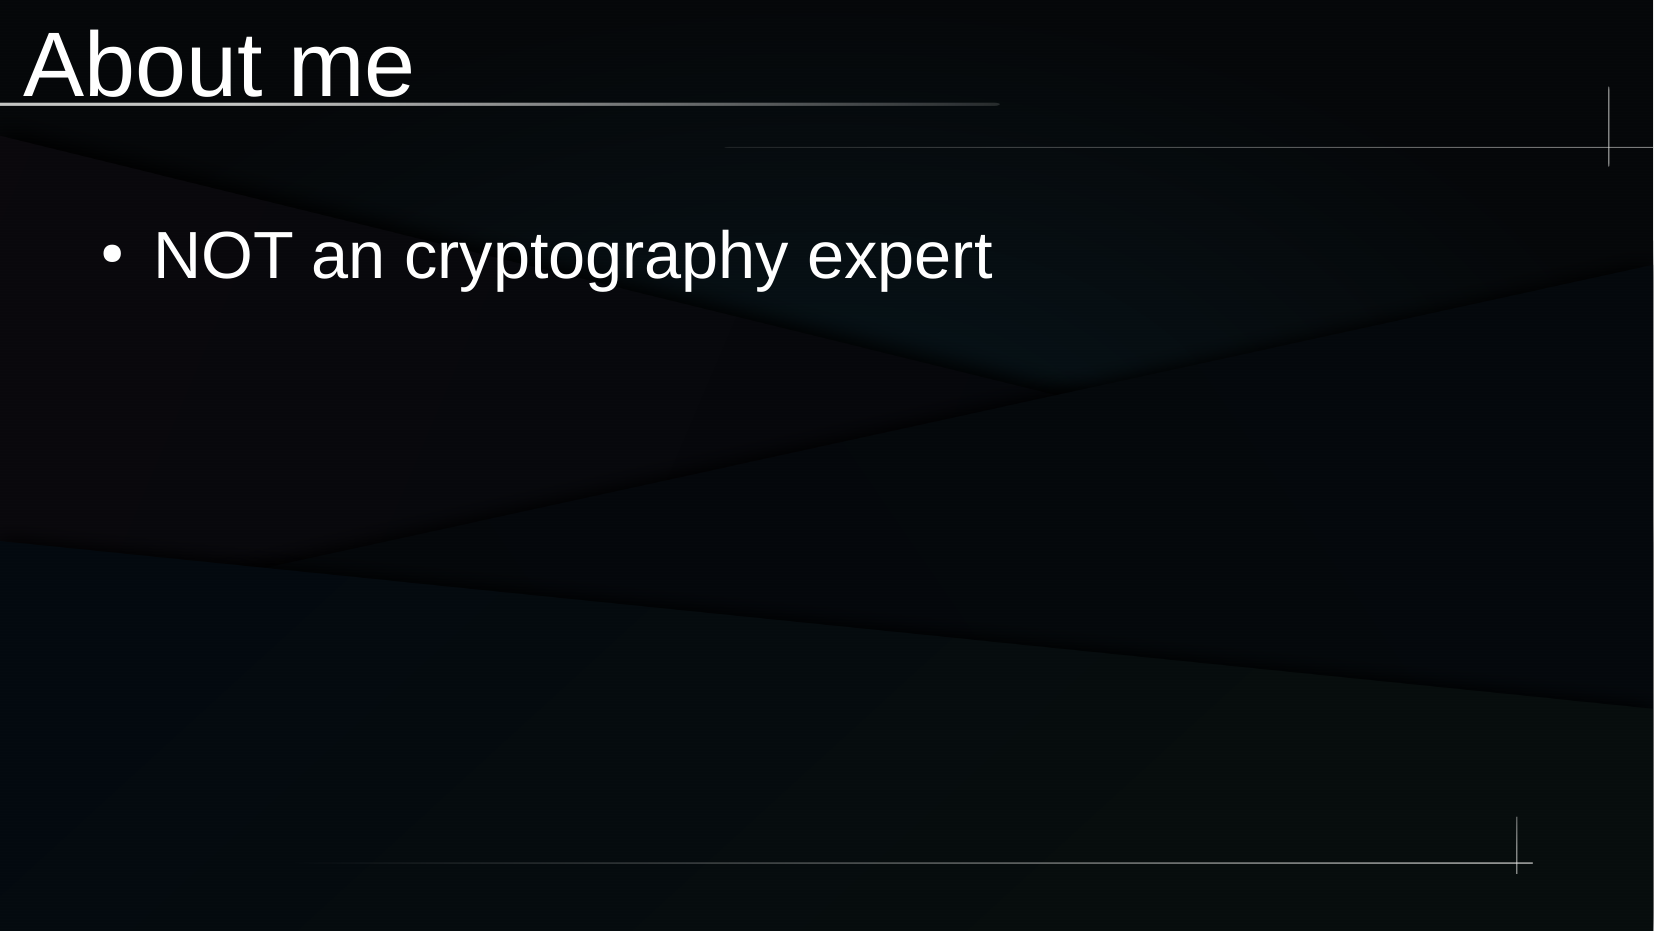

# About me
NOT an cryptography expert